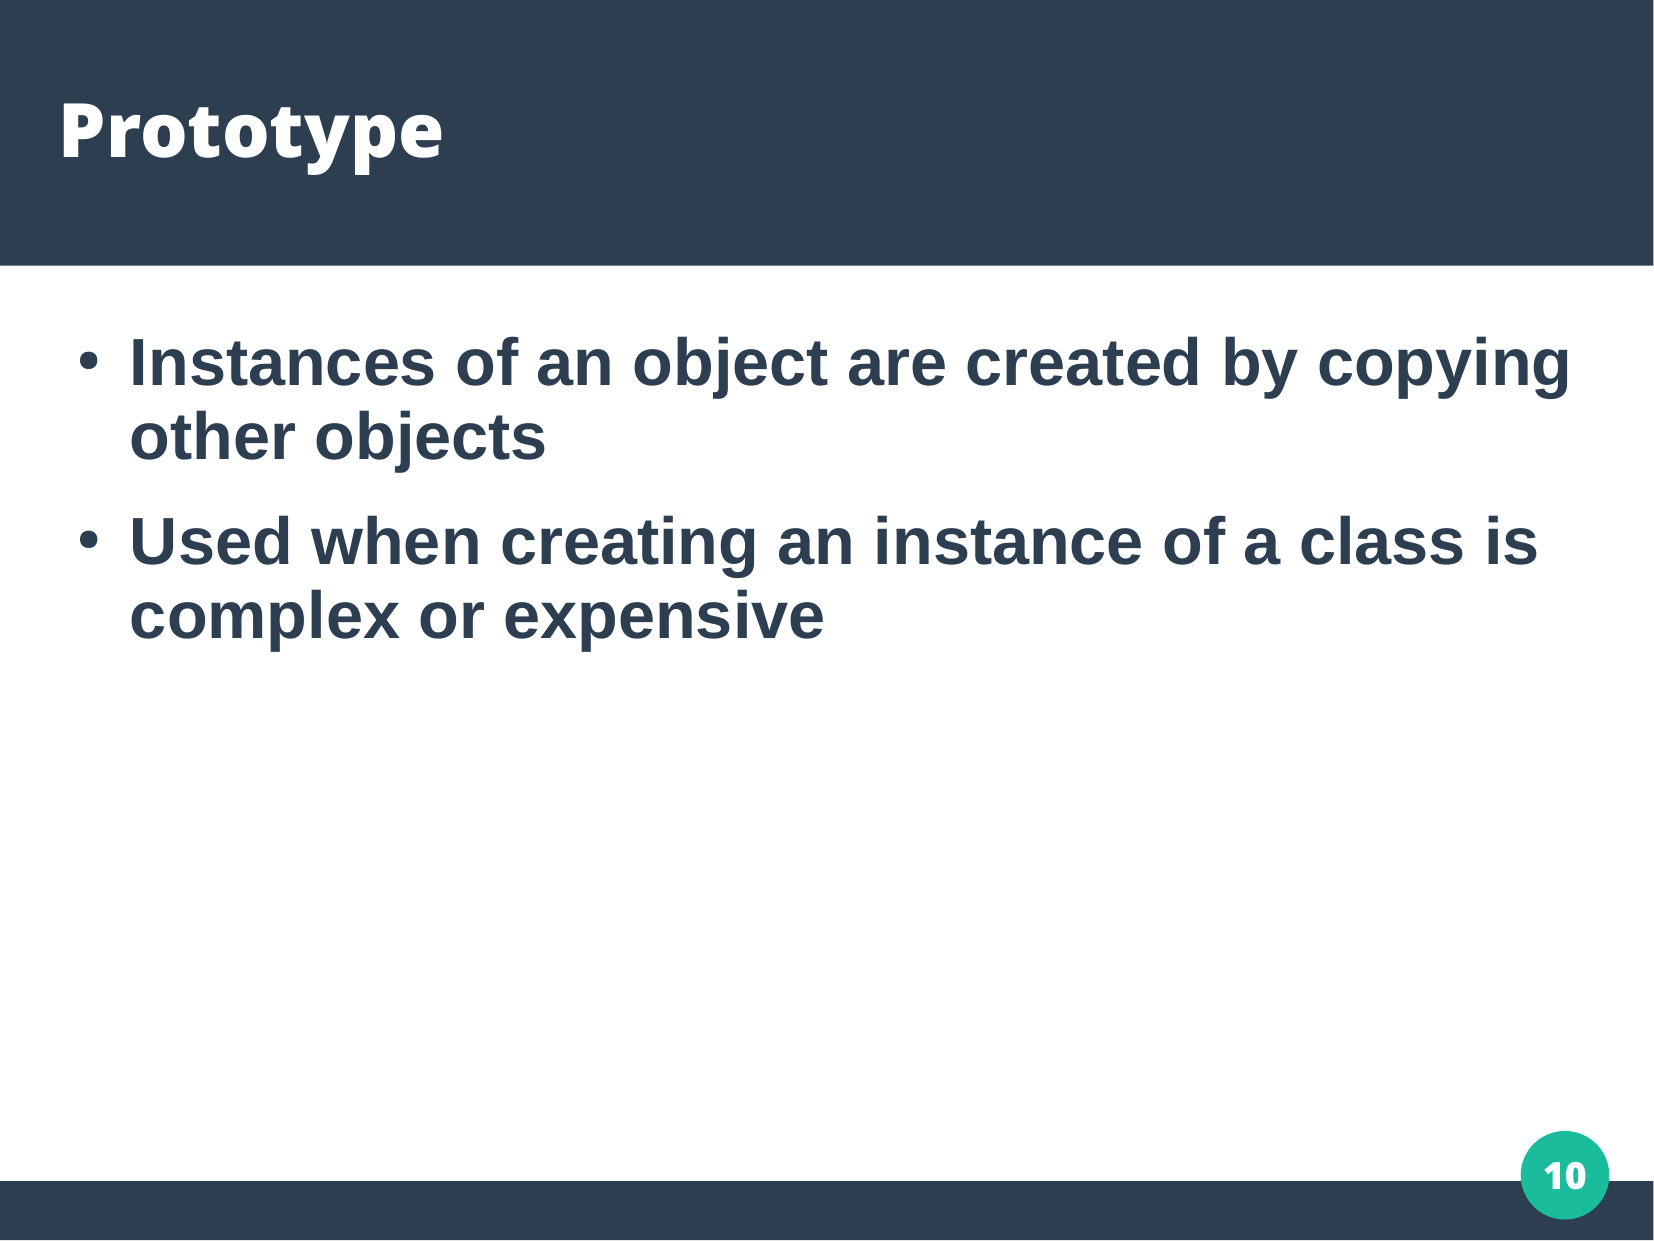

# Prototype
Instances of an object are created by copying other objects
Used when creating an instance of a class is complex or expensive
10